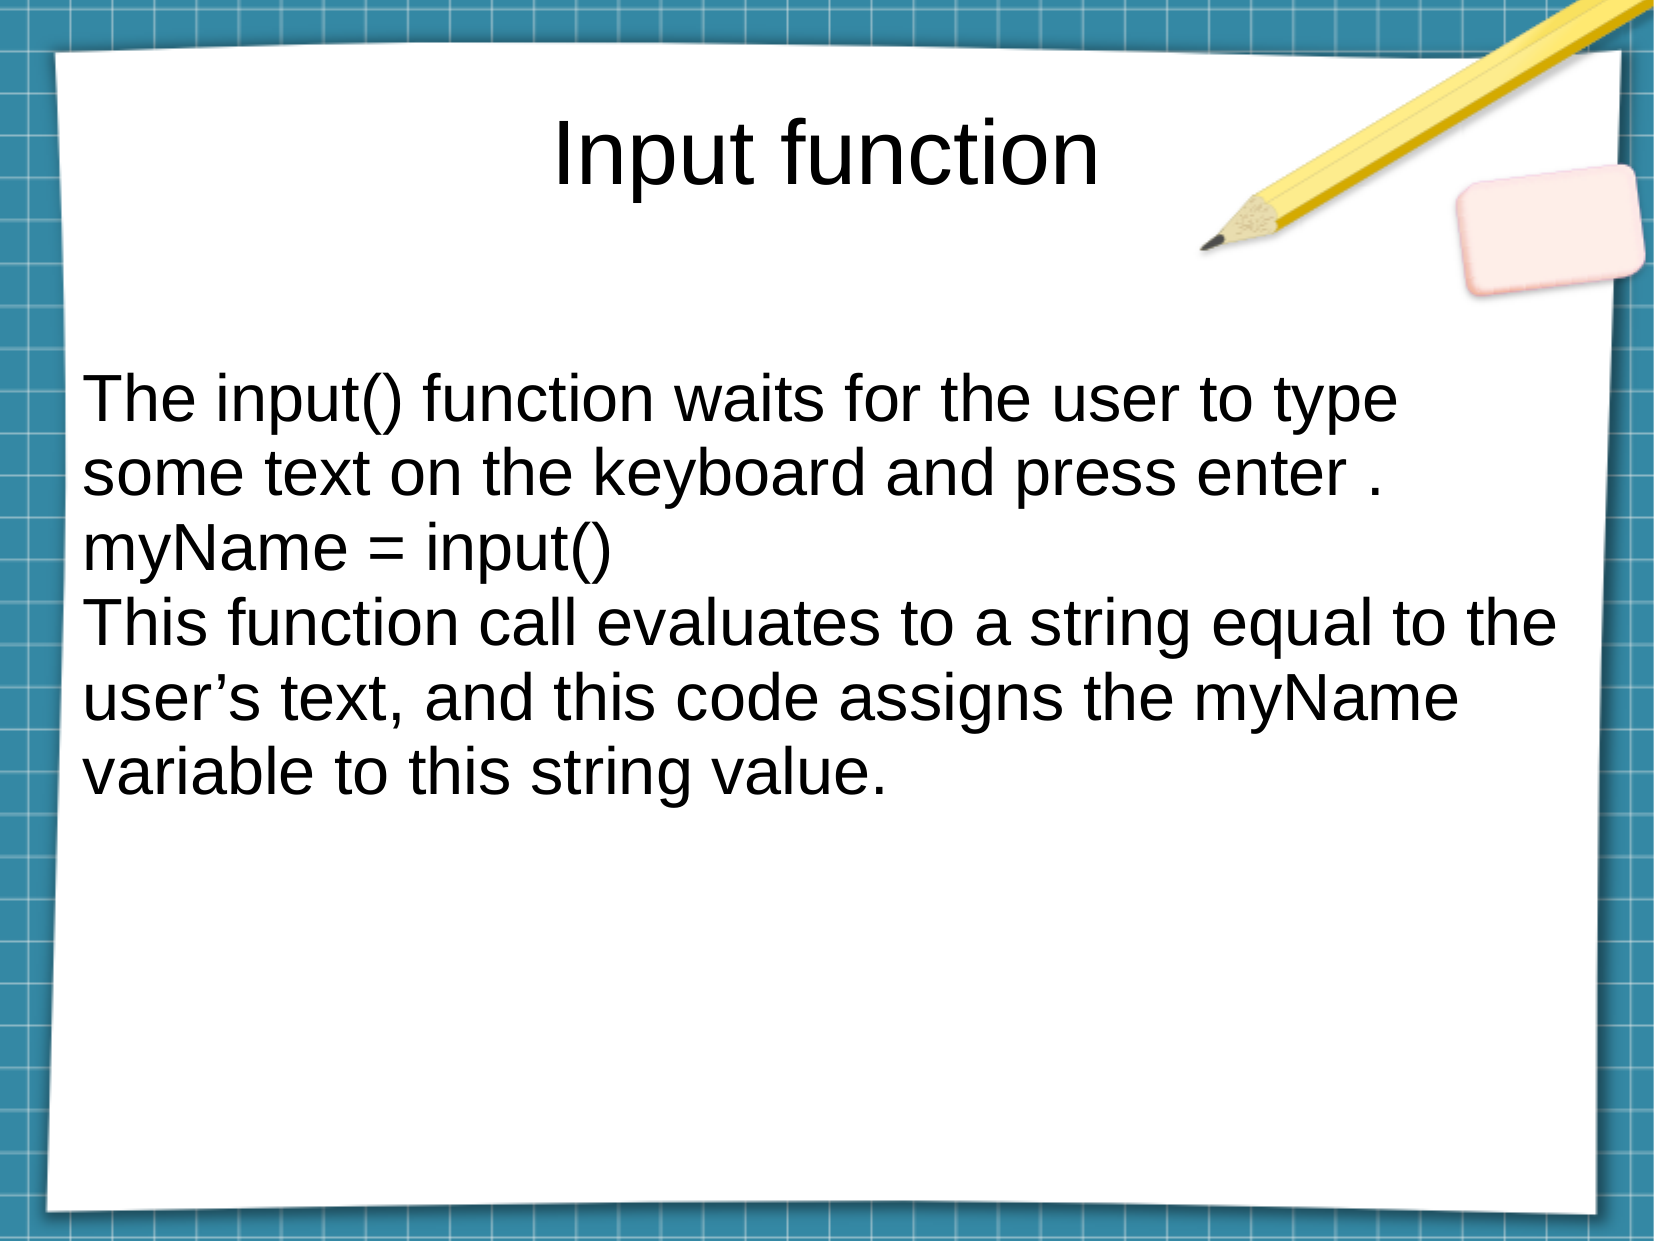

# Input function
The input() function waits for the user to type some text on the keyboard and press enter .
myName = input()
This function call evaluates to a string equal to the user’s text, and this code assigns the myName variable to this string value.